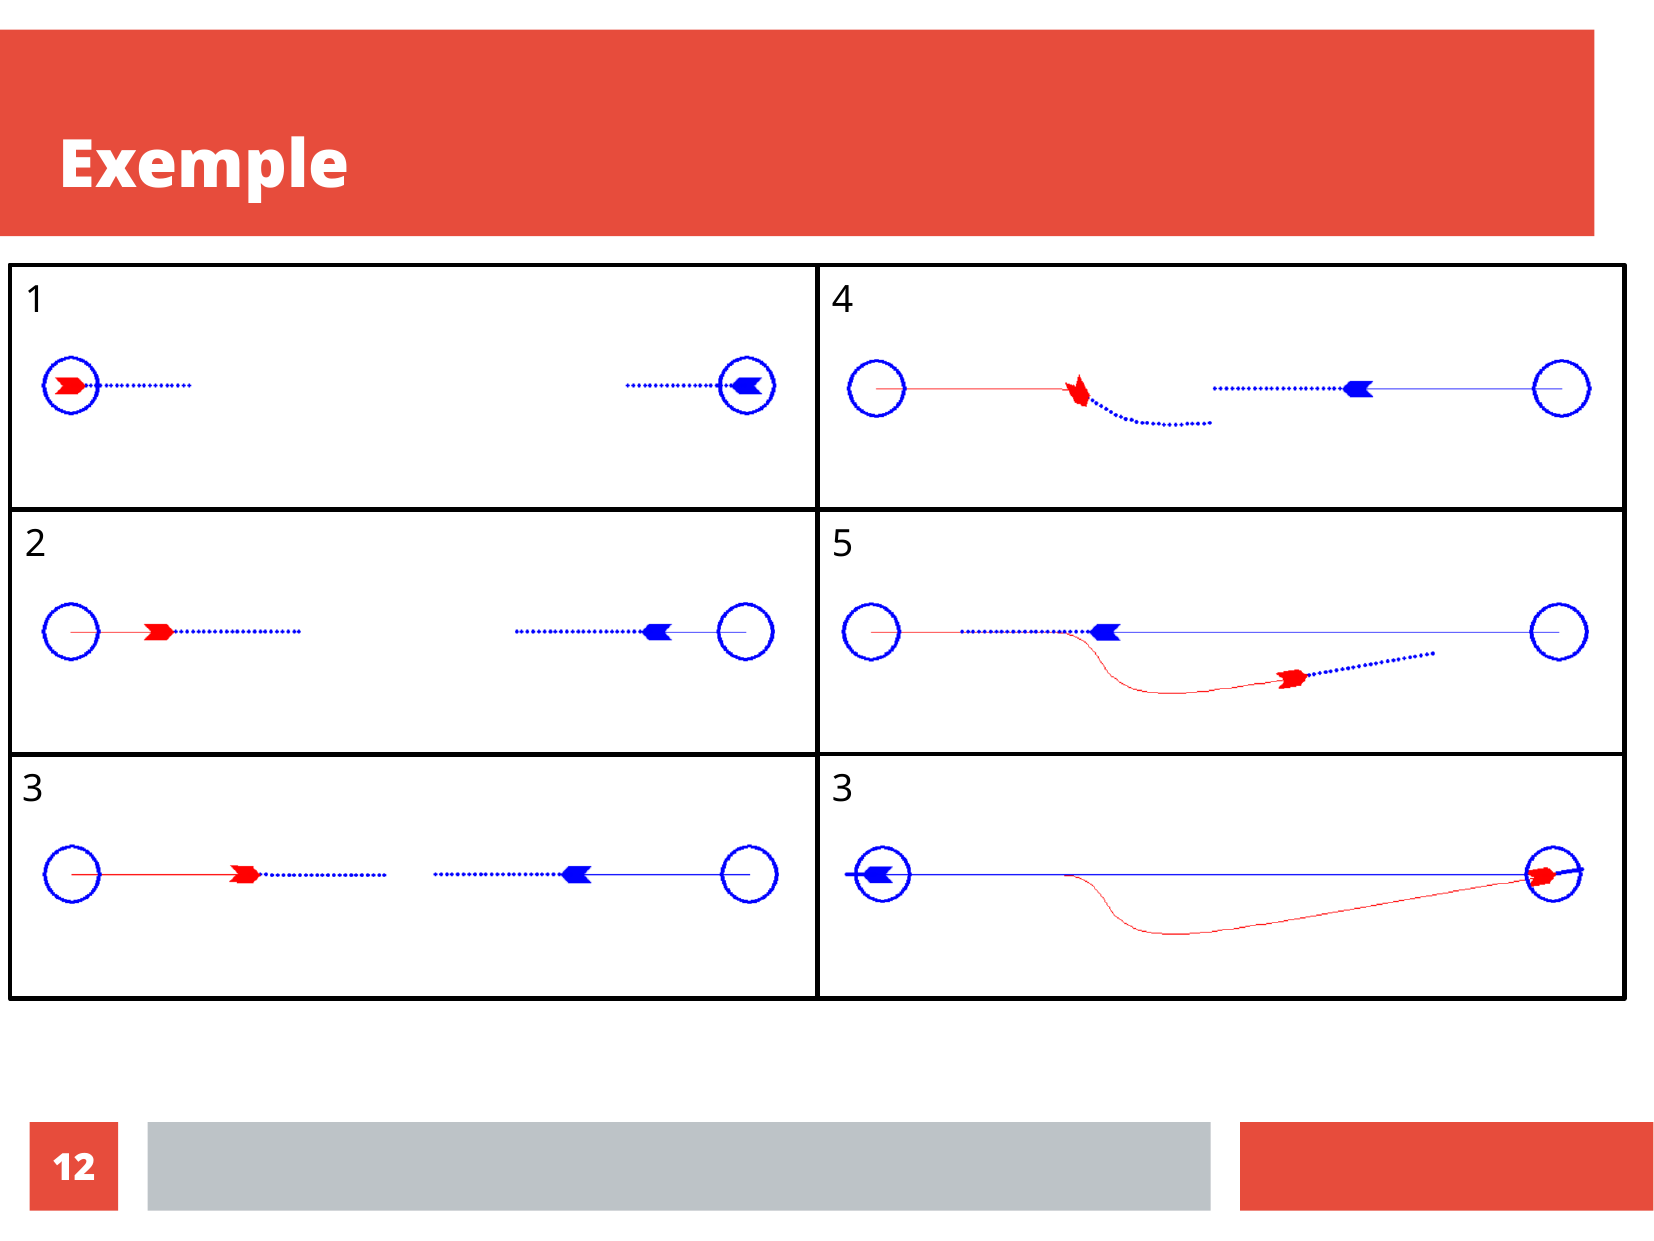

# Exemple
1
4
2
5
3
3
12